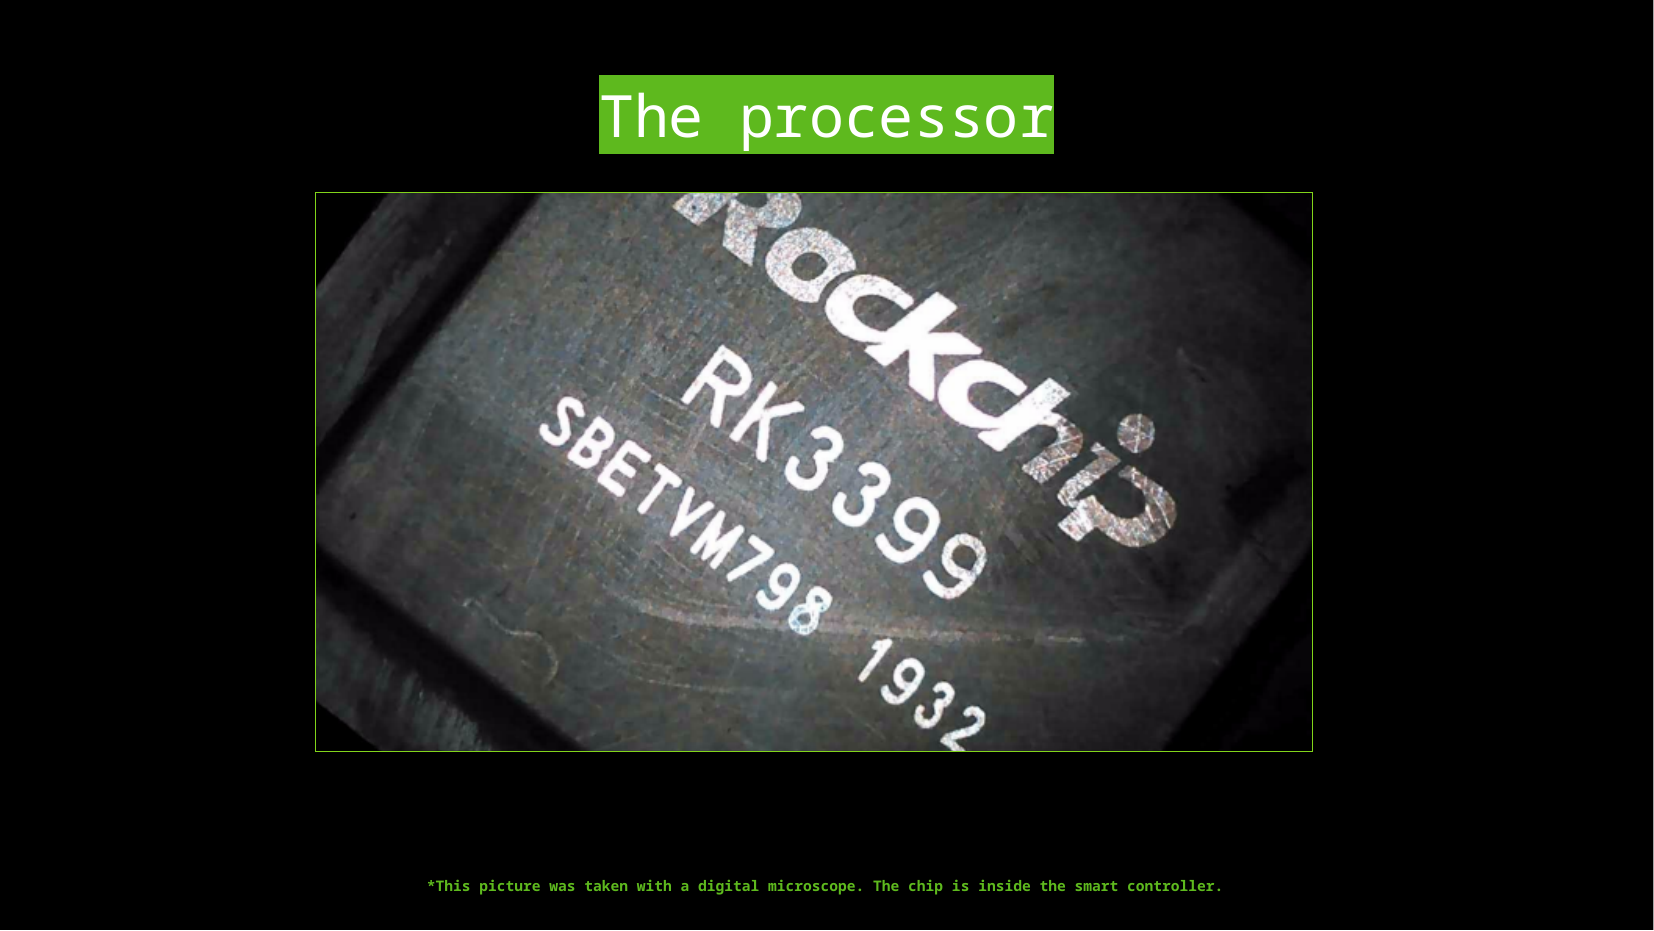

# The processor
*This picture was taken with a digital microscope. The chip is inside the smart controller.